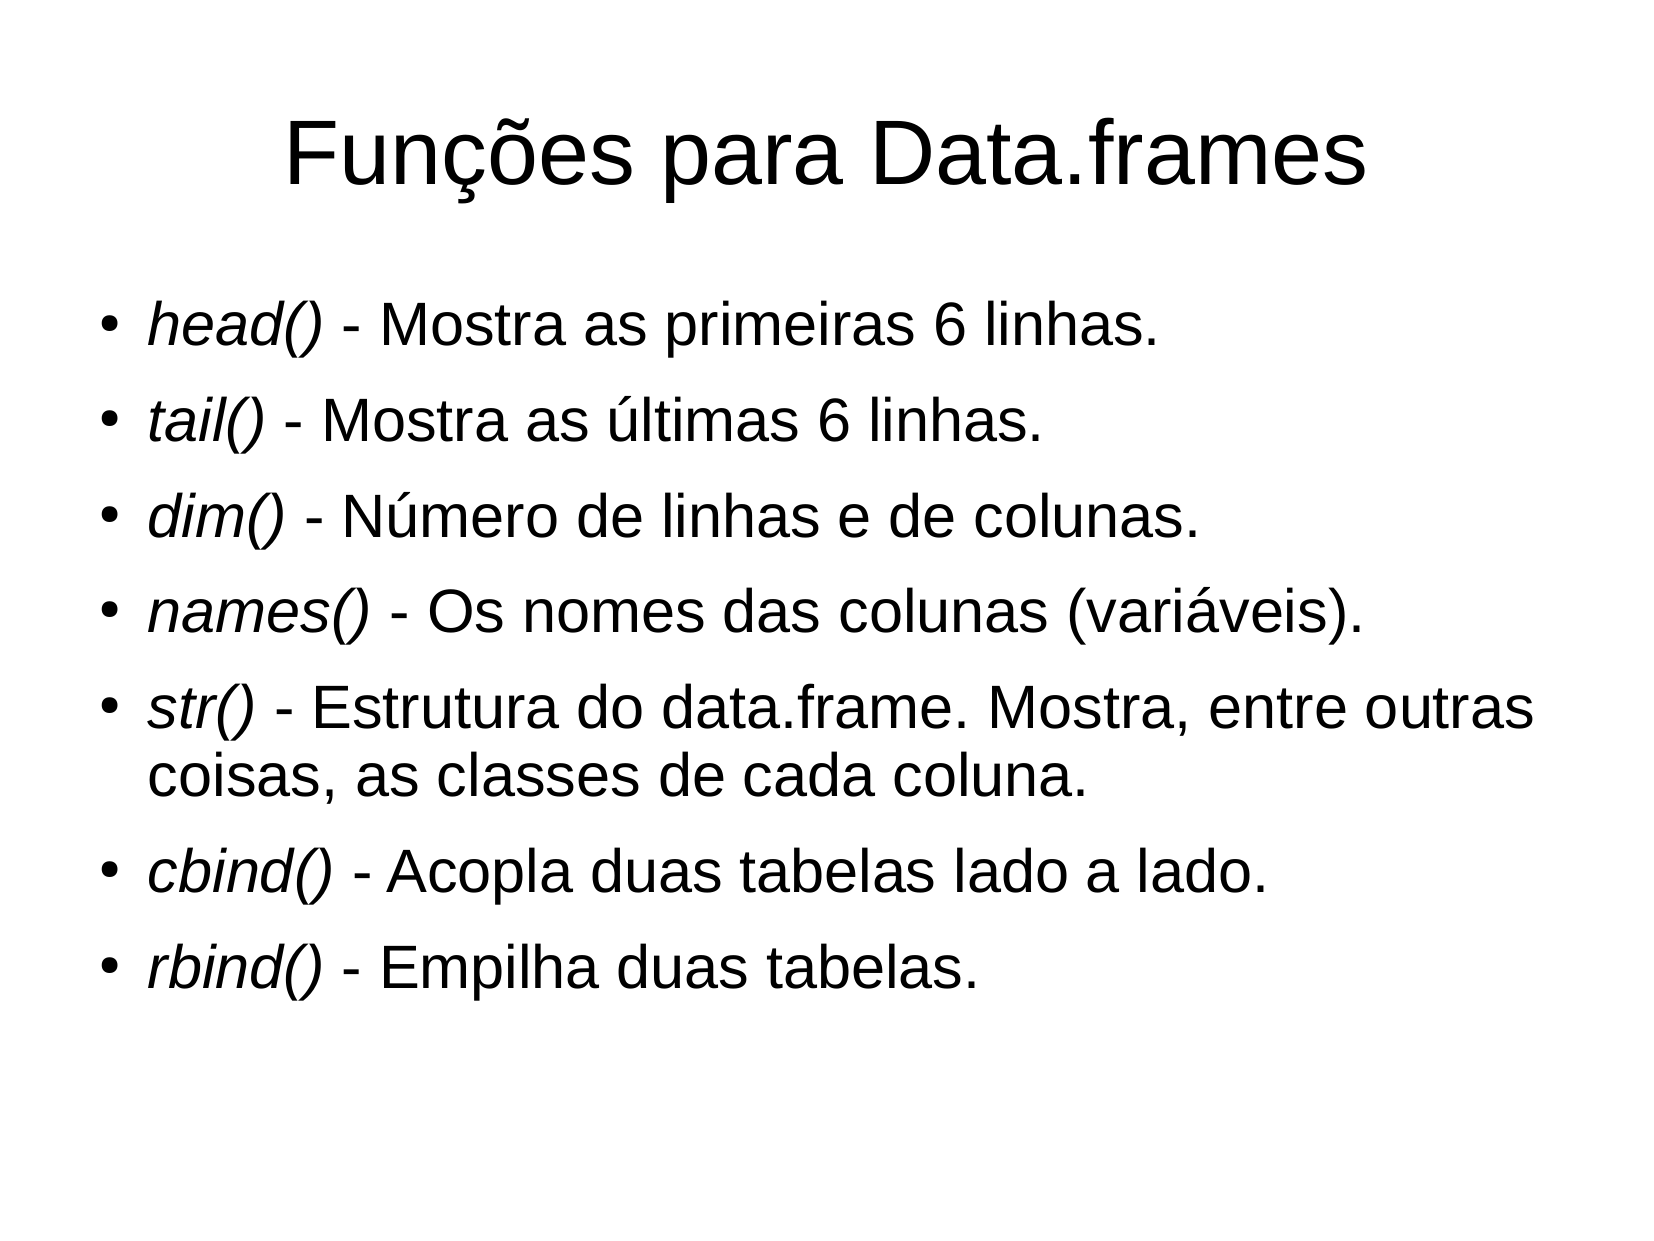

# Funções para Data.frames
head() - Mostra as primeiras 6 linhas.
tail() - Mostra as últimas 6 linhas.
dim() - Número de linhas e de colunas.
names() - Os nomes das colunas (variáveis).
str() - Estrutura do data.frame. Mostra, entre outras coisas, as classes de cada coluna.
cbind() - Acopla duas tabelas lado a lado.
rbind() - Empilha duas tabelas.